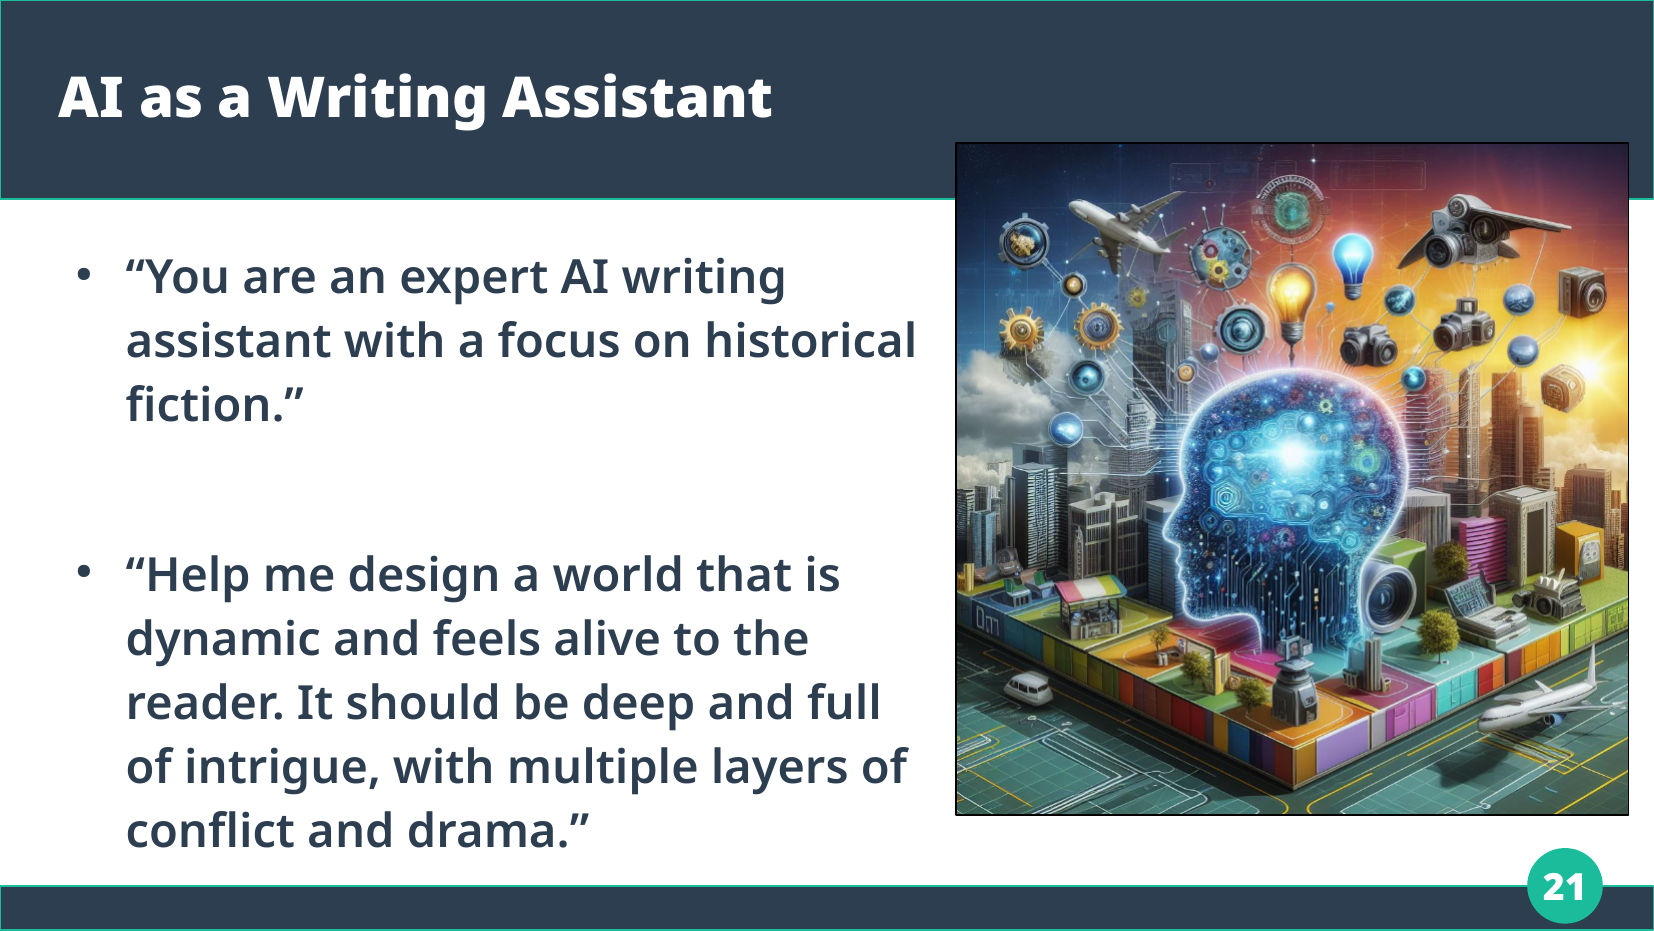

# AI as a Writing Assistant
“You are an expert AI writing assistant with a focus on historical fiction.”
“Help me design a world that is dynamic and feels alive to the reader. It should be deep and full of intrigue, with multiple layers of conflict and drama.”
21